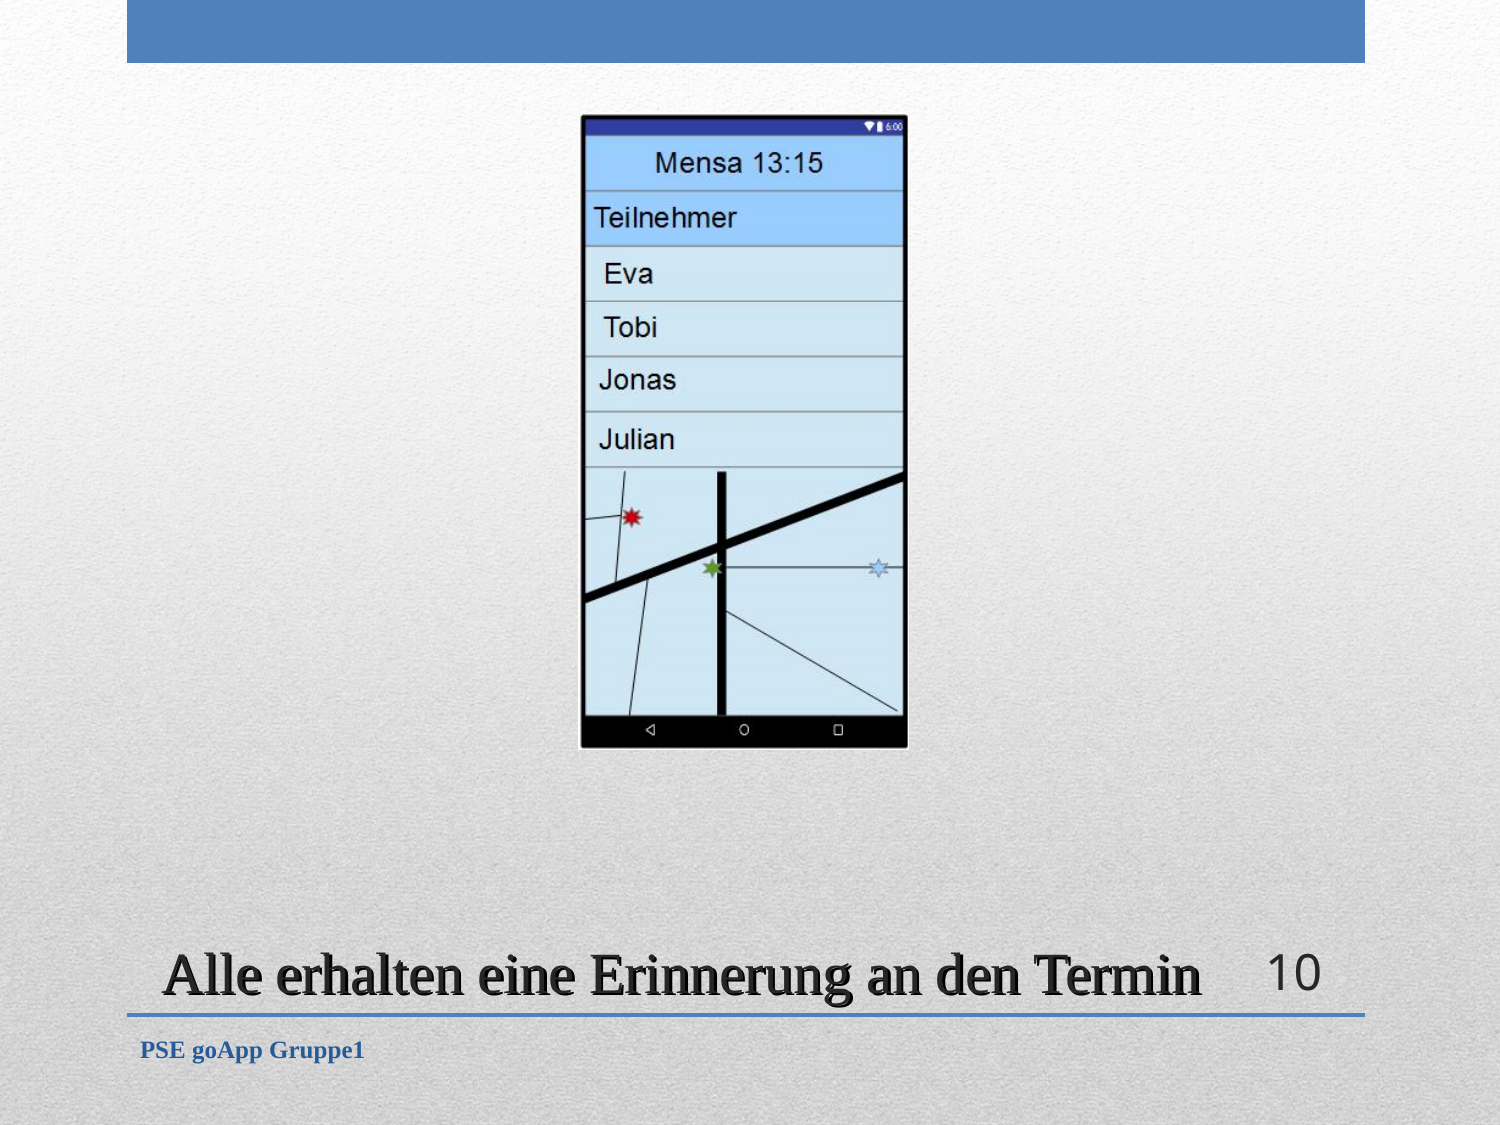

# Alle erhalten eine Erinnerung an den Termin
PSE goApp Gruppe1